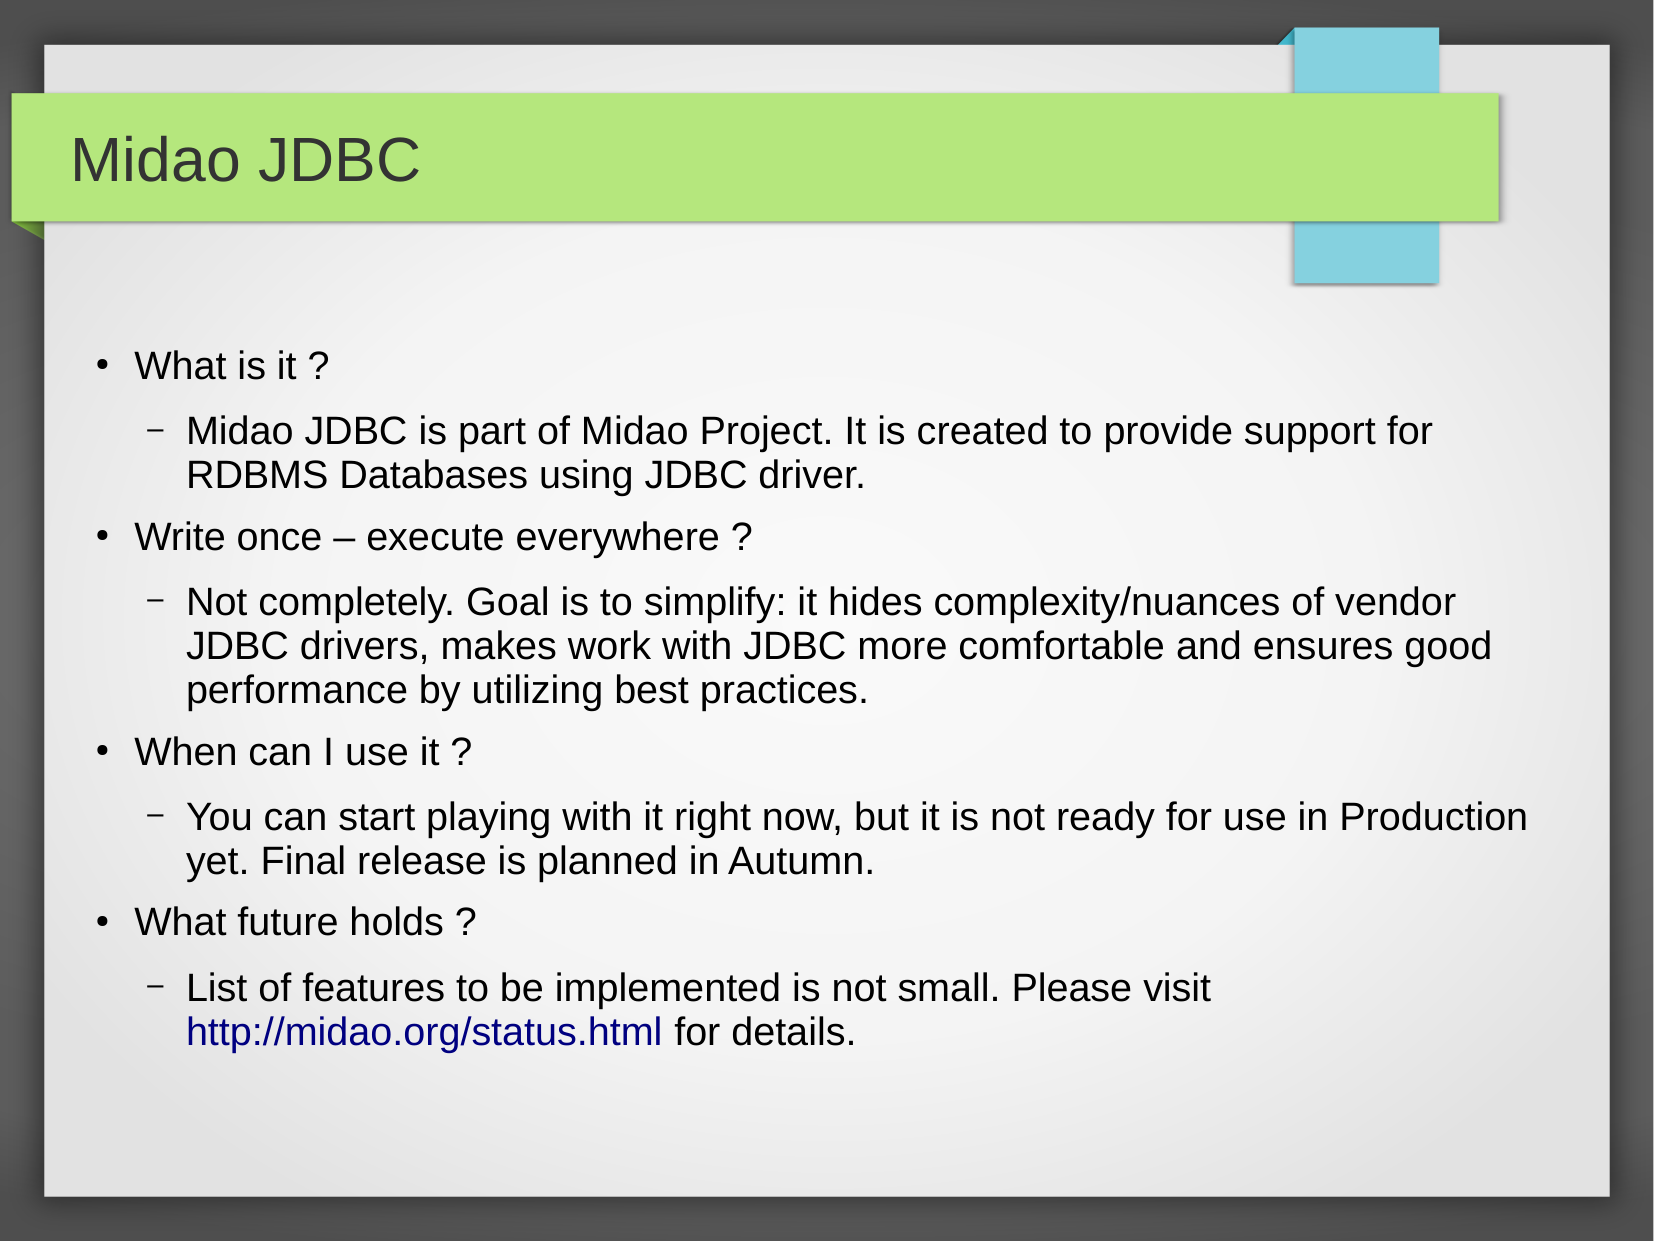

# Midao JDBC
What is it ?
Midao JDBC is part of Midao Project. It is created to provide support for RDBMS Databases using JDBC driver.
Write once – execute everywhere ?
Not completely. Goal is to simplify: it hides complexity/nuances of vendor JDBC drivers, makes work with JDBC more comfortable and ensures good performance by utilizing best practices.
When can I use it ?
You can start playing with it right now, but it is not ready for use in Production yet. Final release is planned in Autumn.
What future holds ?
List of features to be implemented is not small. Please visit http://midao.org/status.html for details.